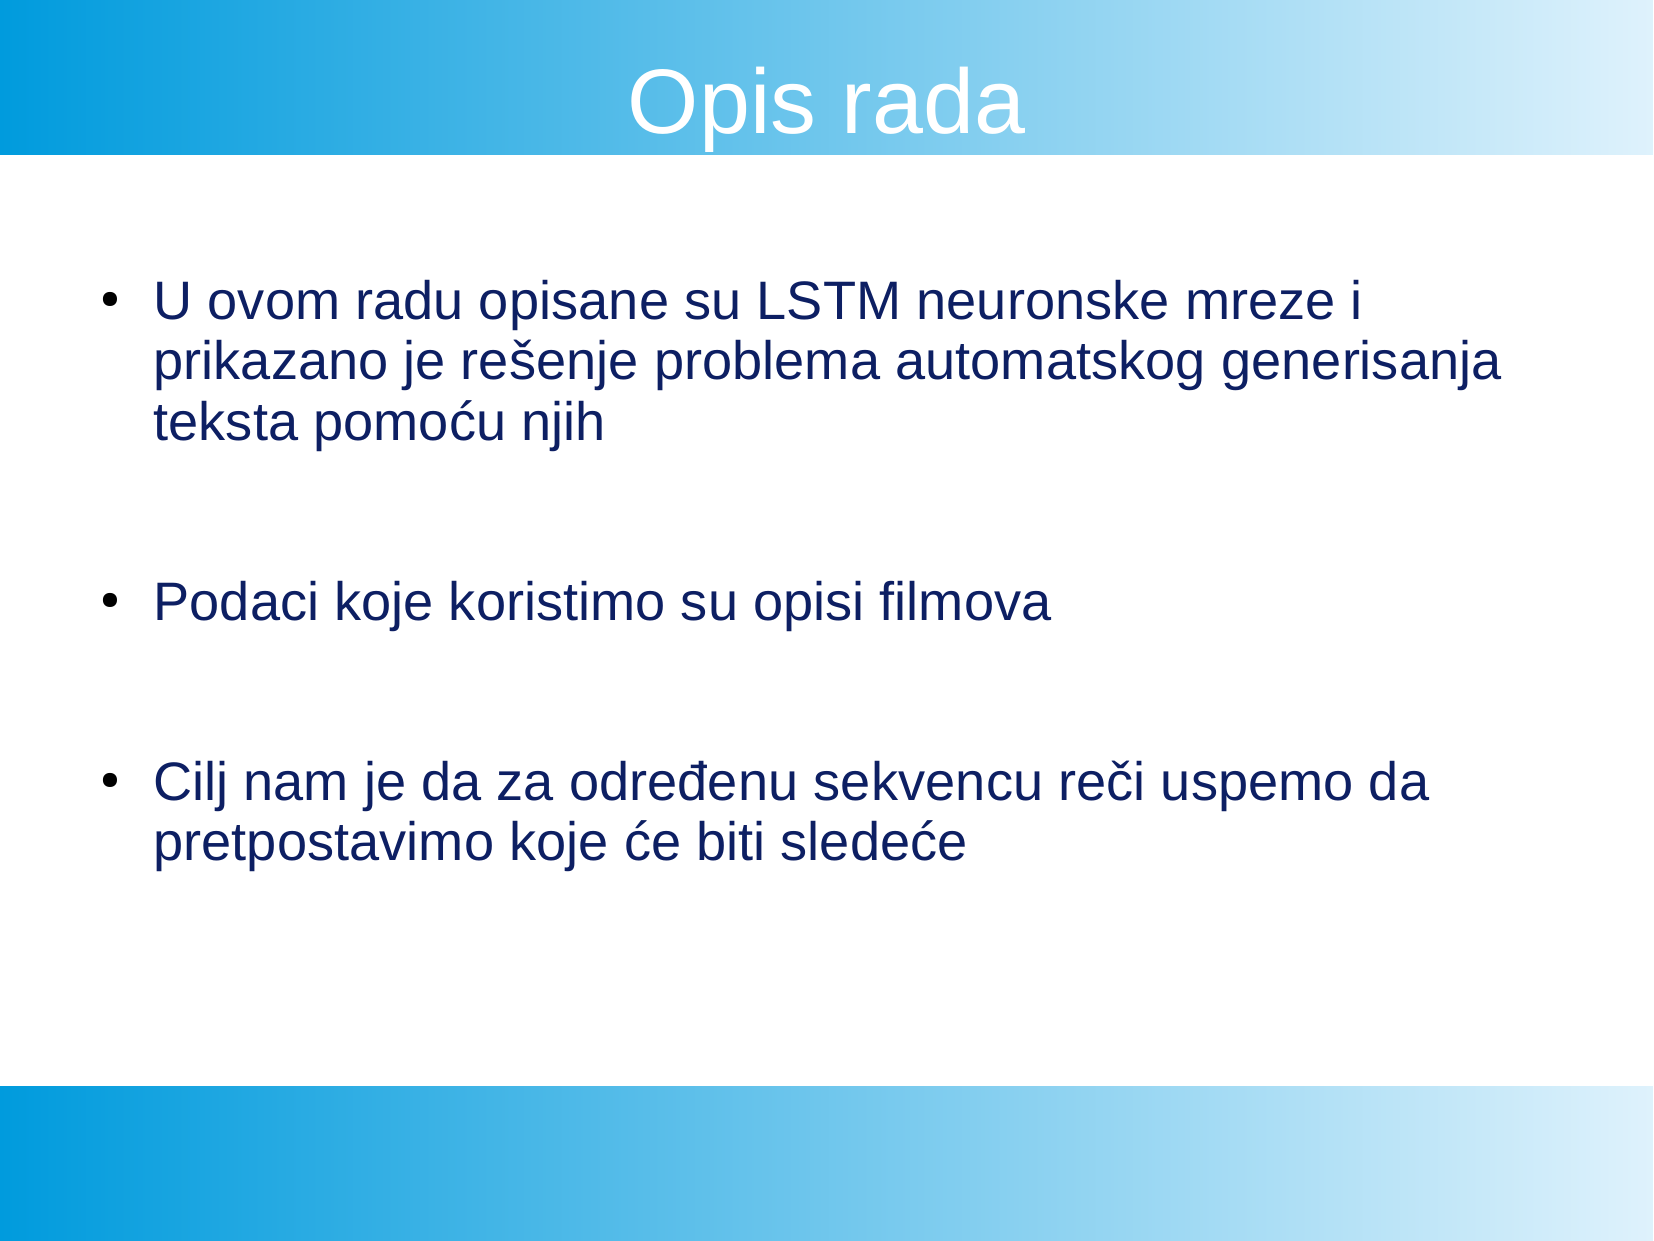

# Opis rada
U ovom radu opisane su LSTM neuronske mreze i prikazano je rešenje problema automatskog generisanja teksta pomoću njih
Podaci koje koristimo su opisi filmova
Cilj nam je da za određenu sekvencu reči uspemo da pretpostavimo koje će biti sledeće